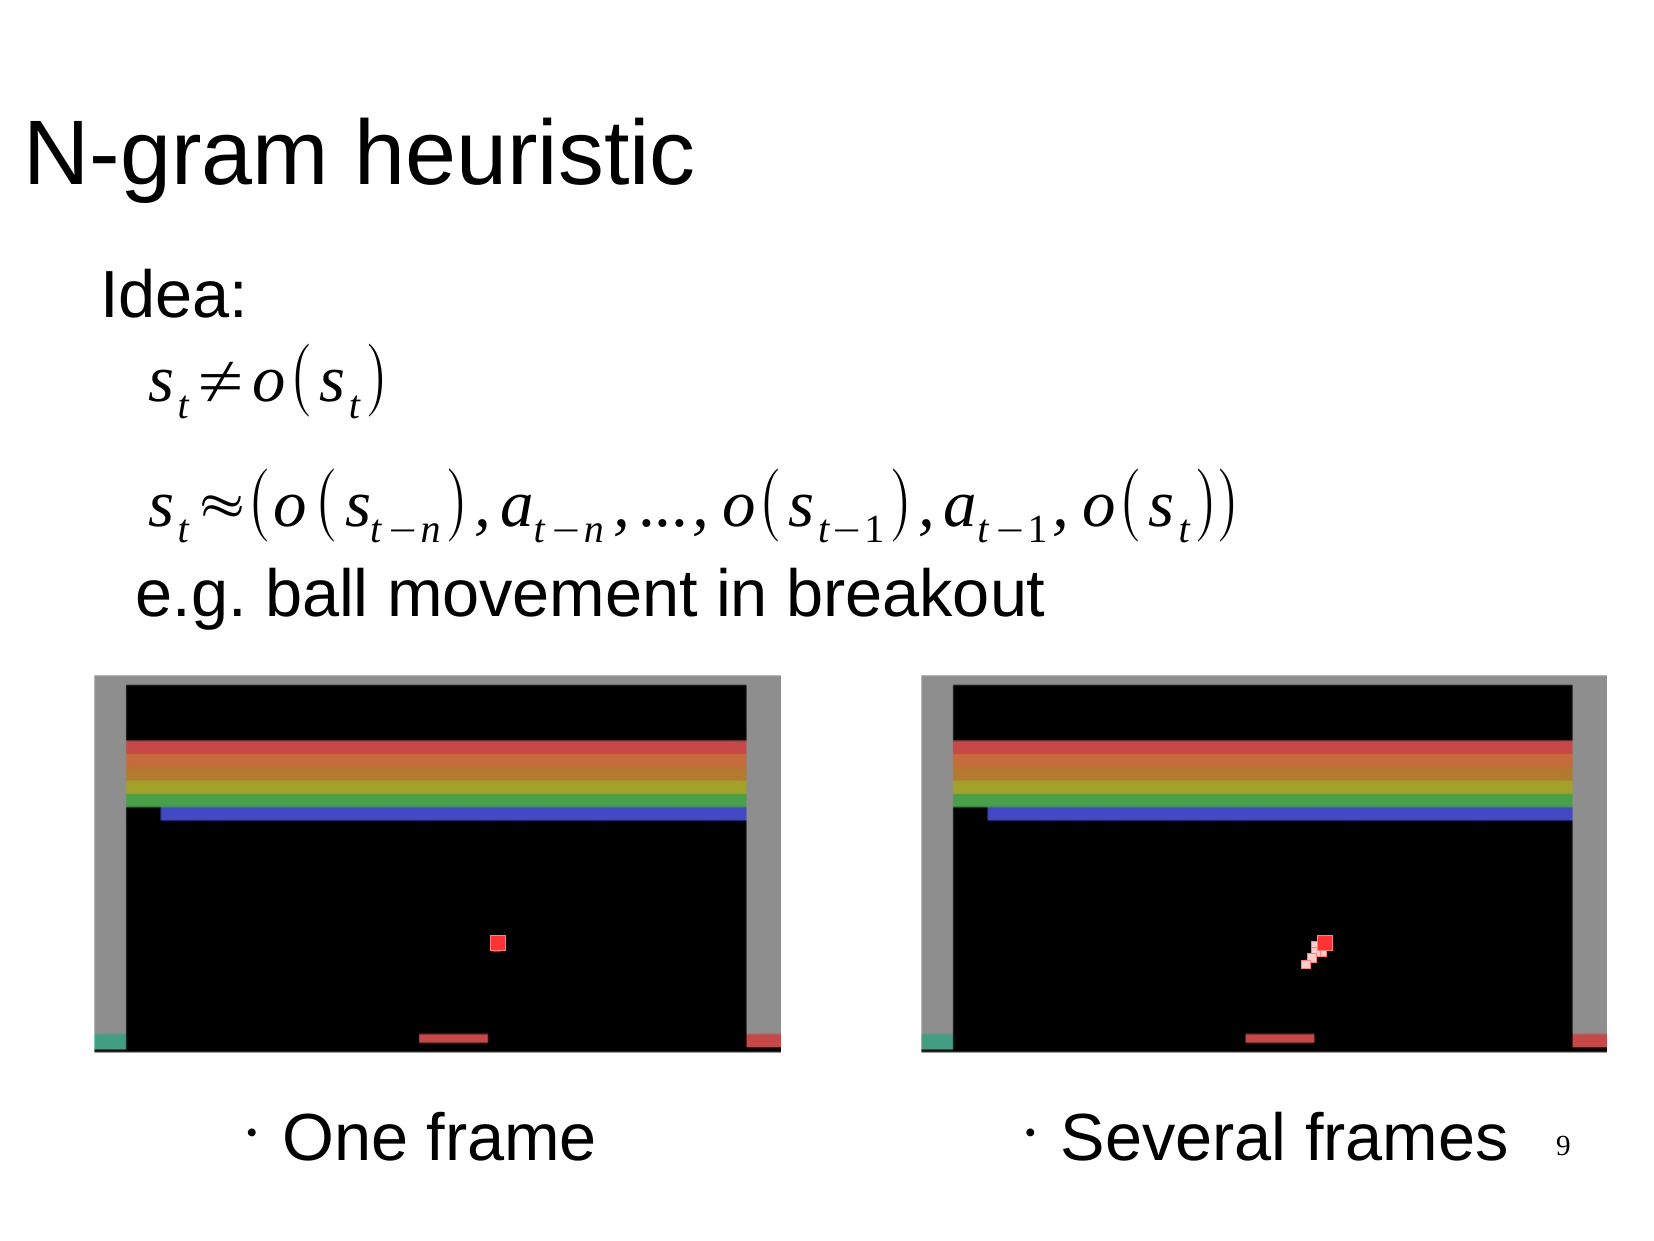

# N-gram heuristic
Idea:
e.g. ball movement in breakout
One frame
Several frames
9